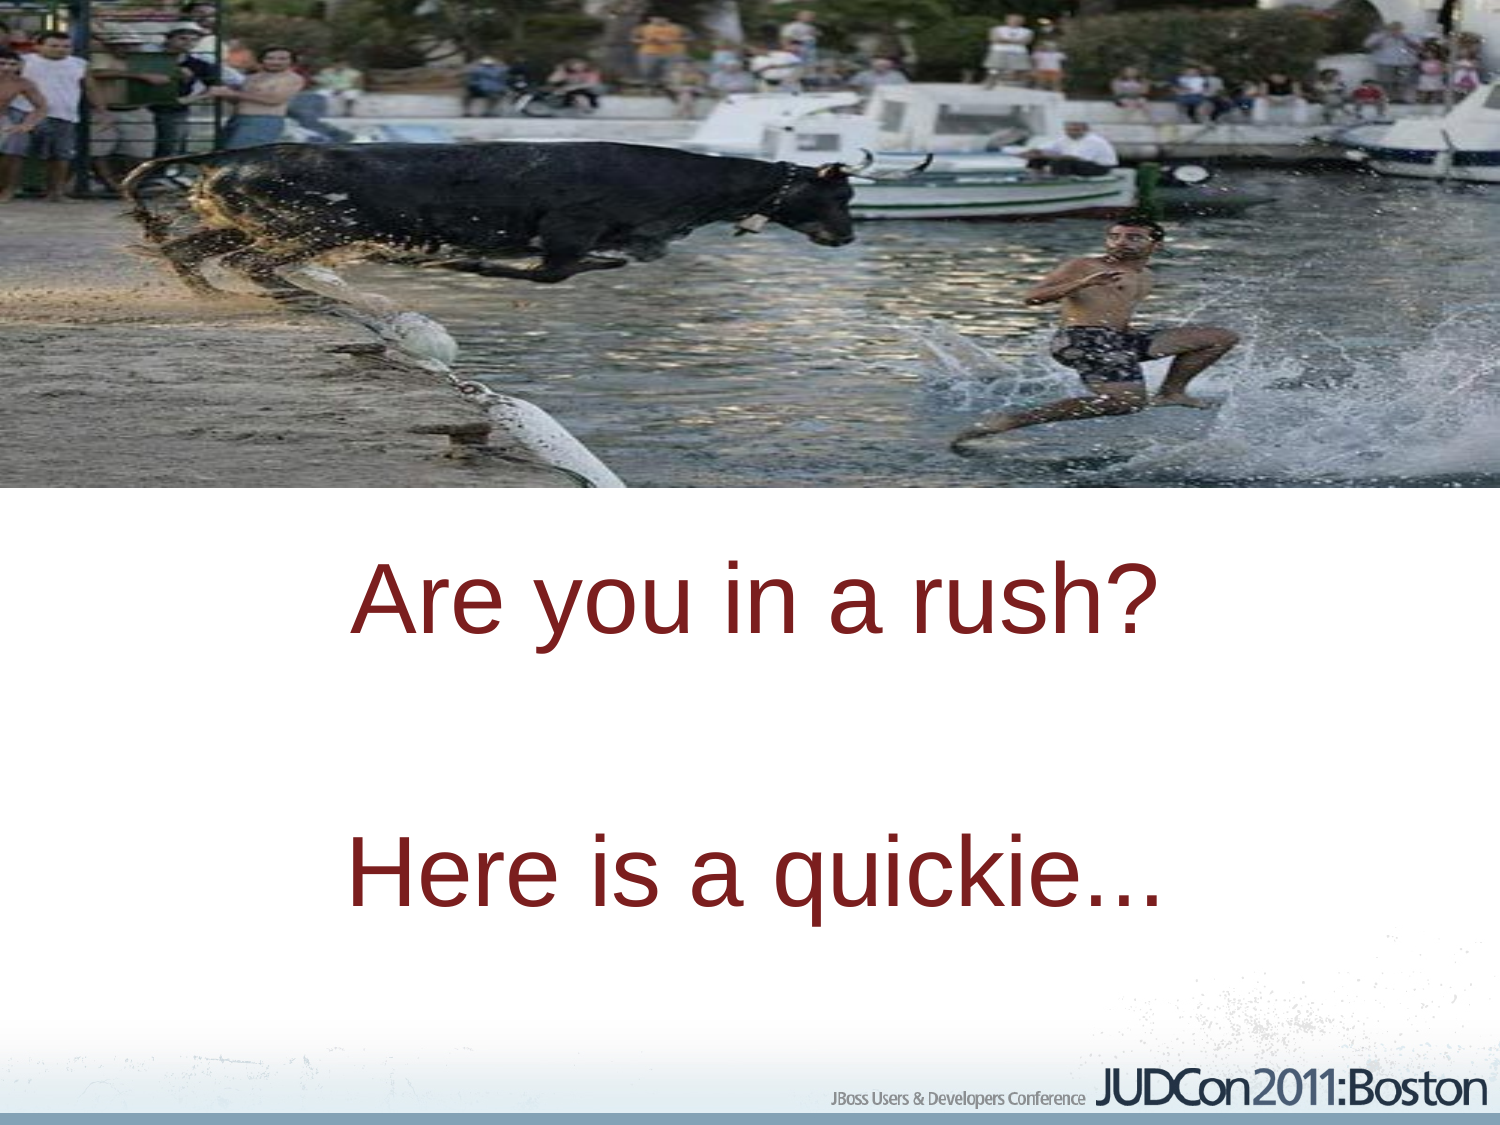

# Are you in a rush?
Here is a quickie...